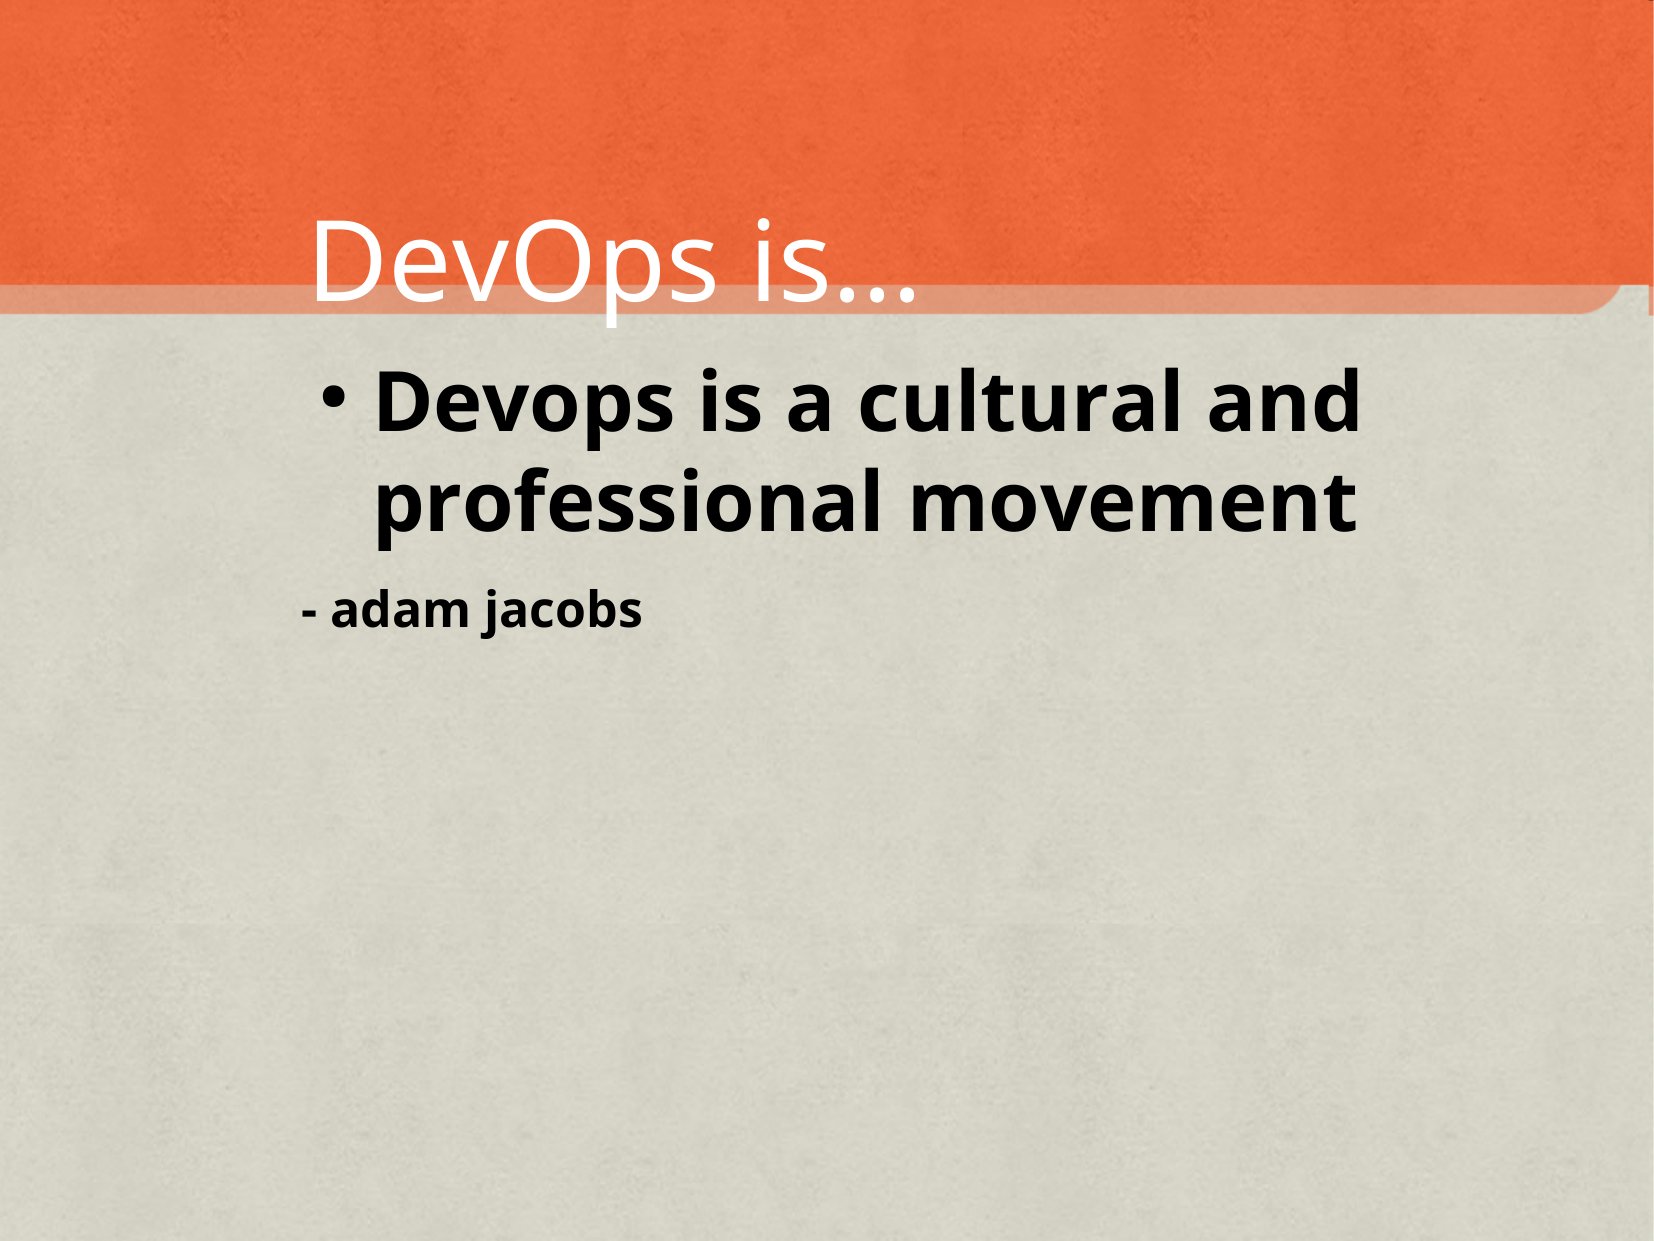

# DevOps is...
Devops is a cultural and professional movement
- adam jacobs